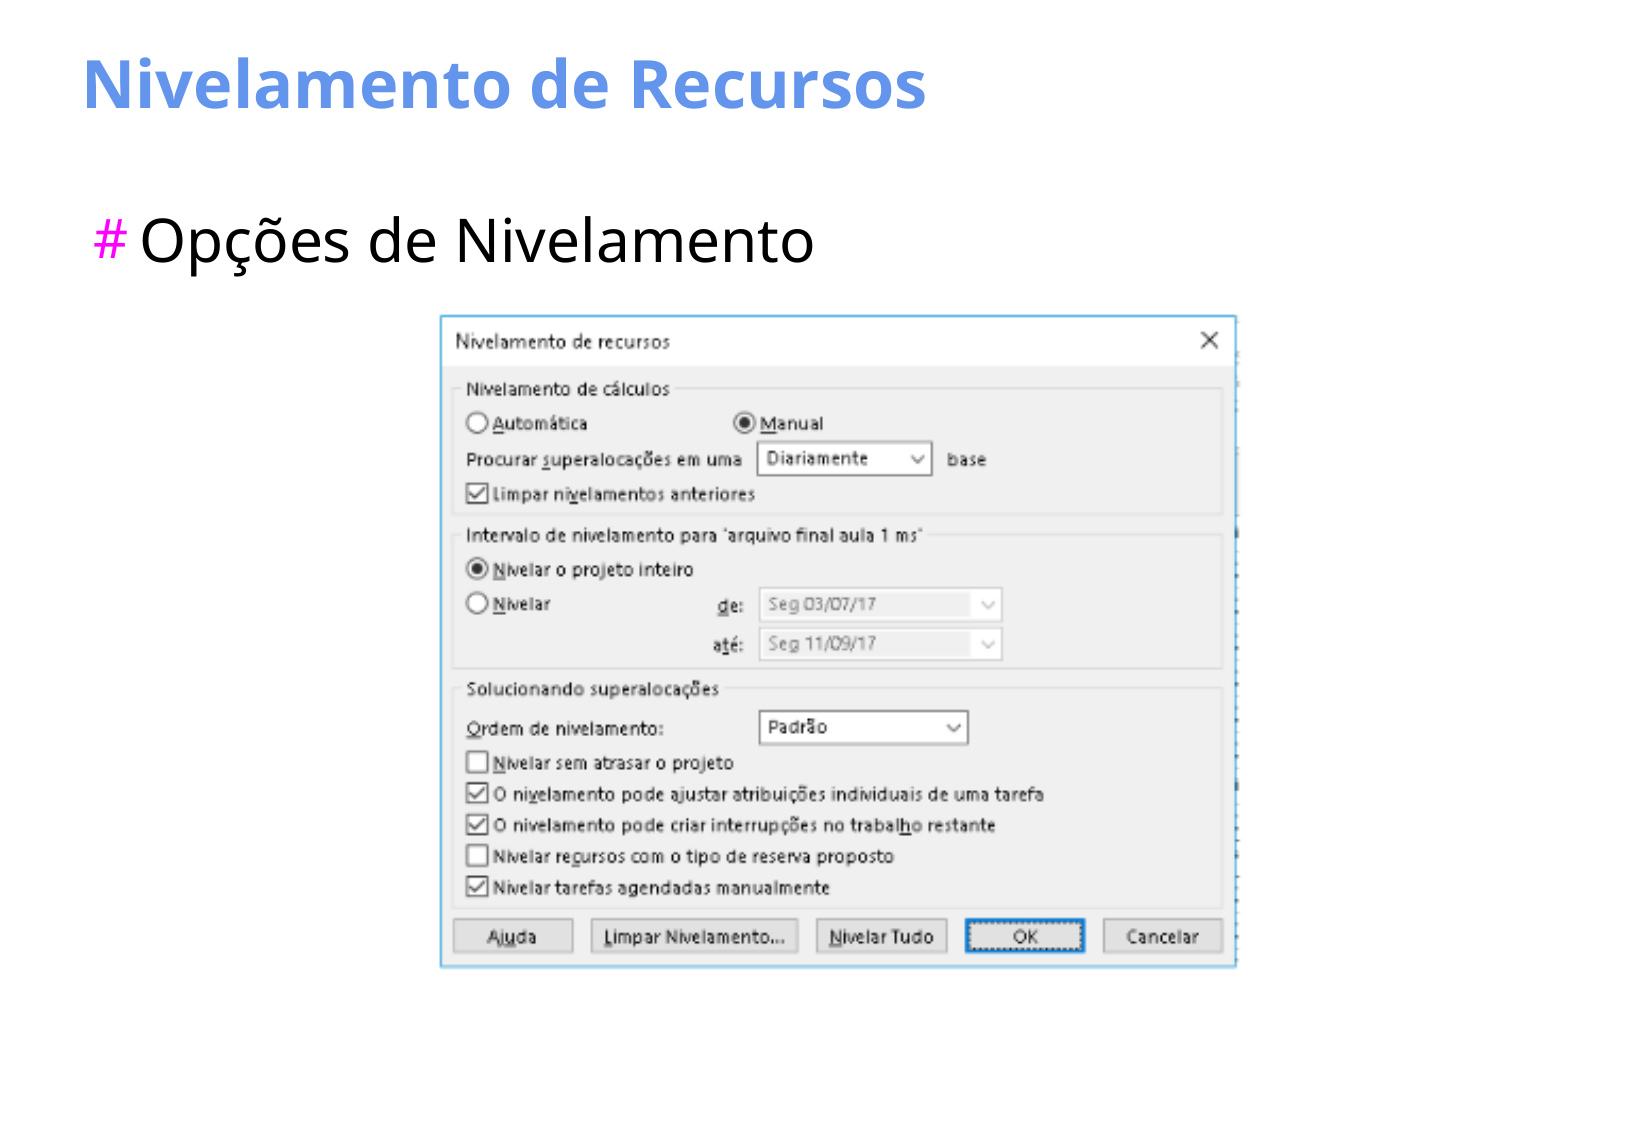

# Nivelamento de Recursos
Opções de Nivelamento